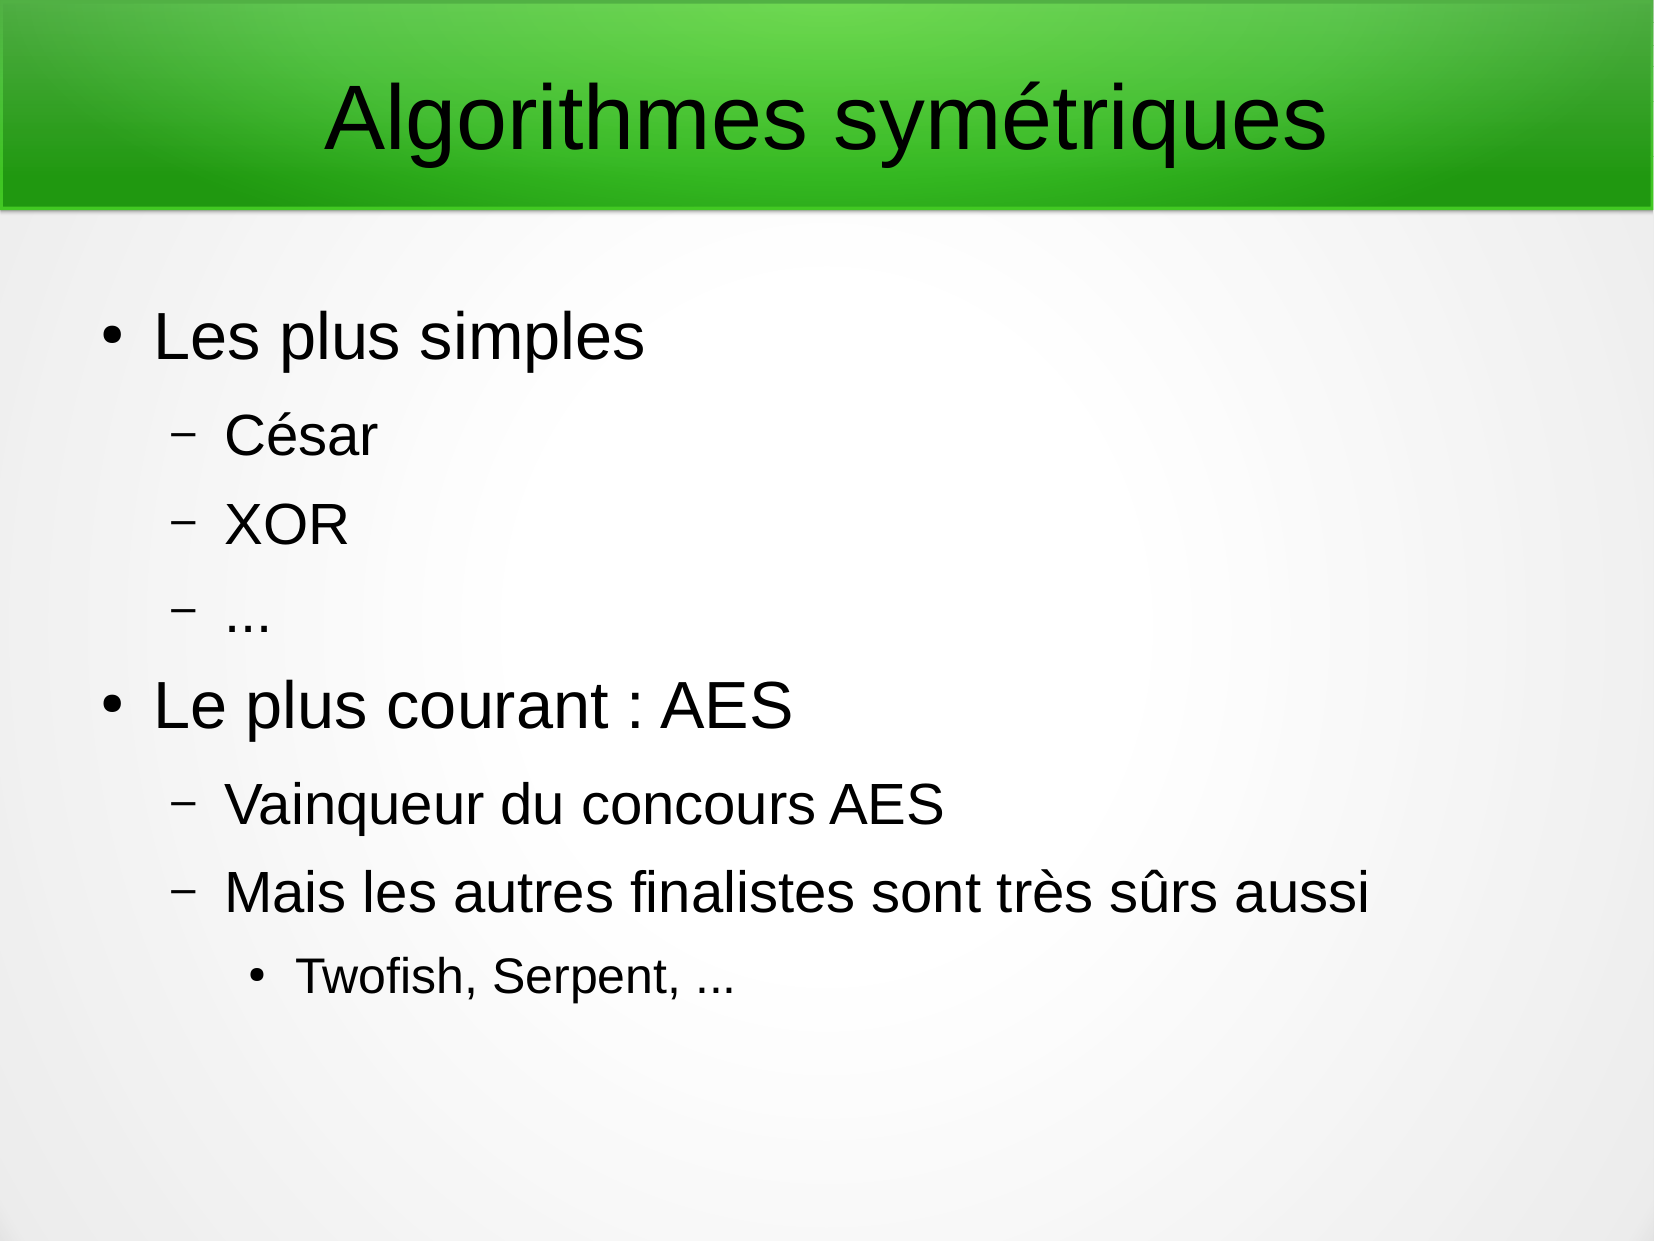

# Algorithmes symétriques
Les plus simples
César
XOR
...
Le plus courant : AES
Vainqueur du concours AES
Mais les autres finalistes sont très sûrs aussi
Twofish, Serpent, ...